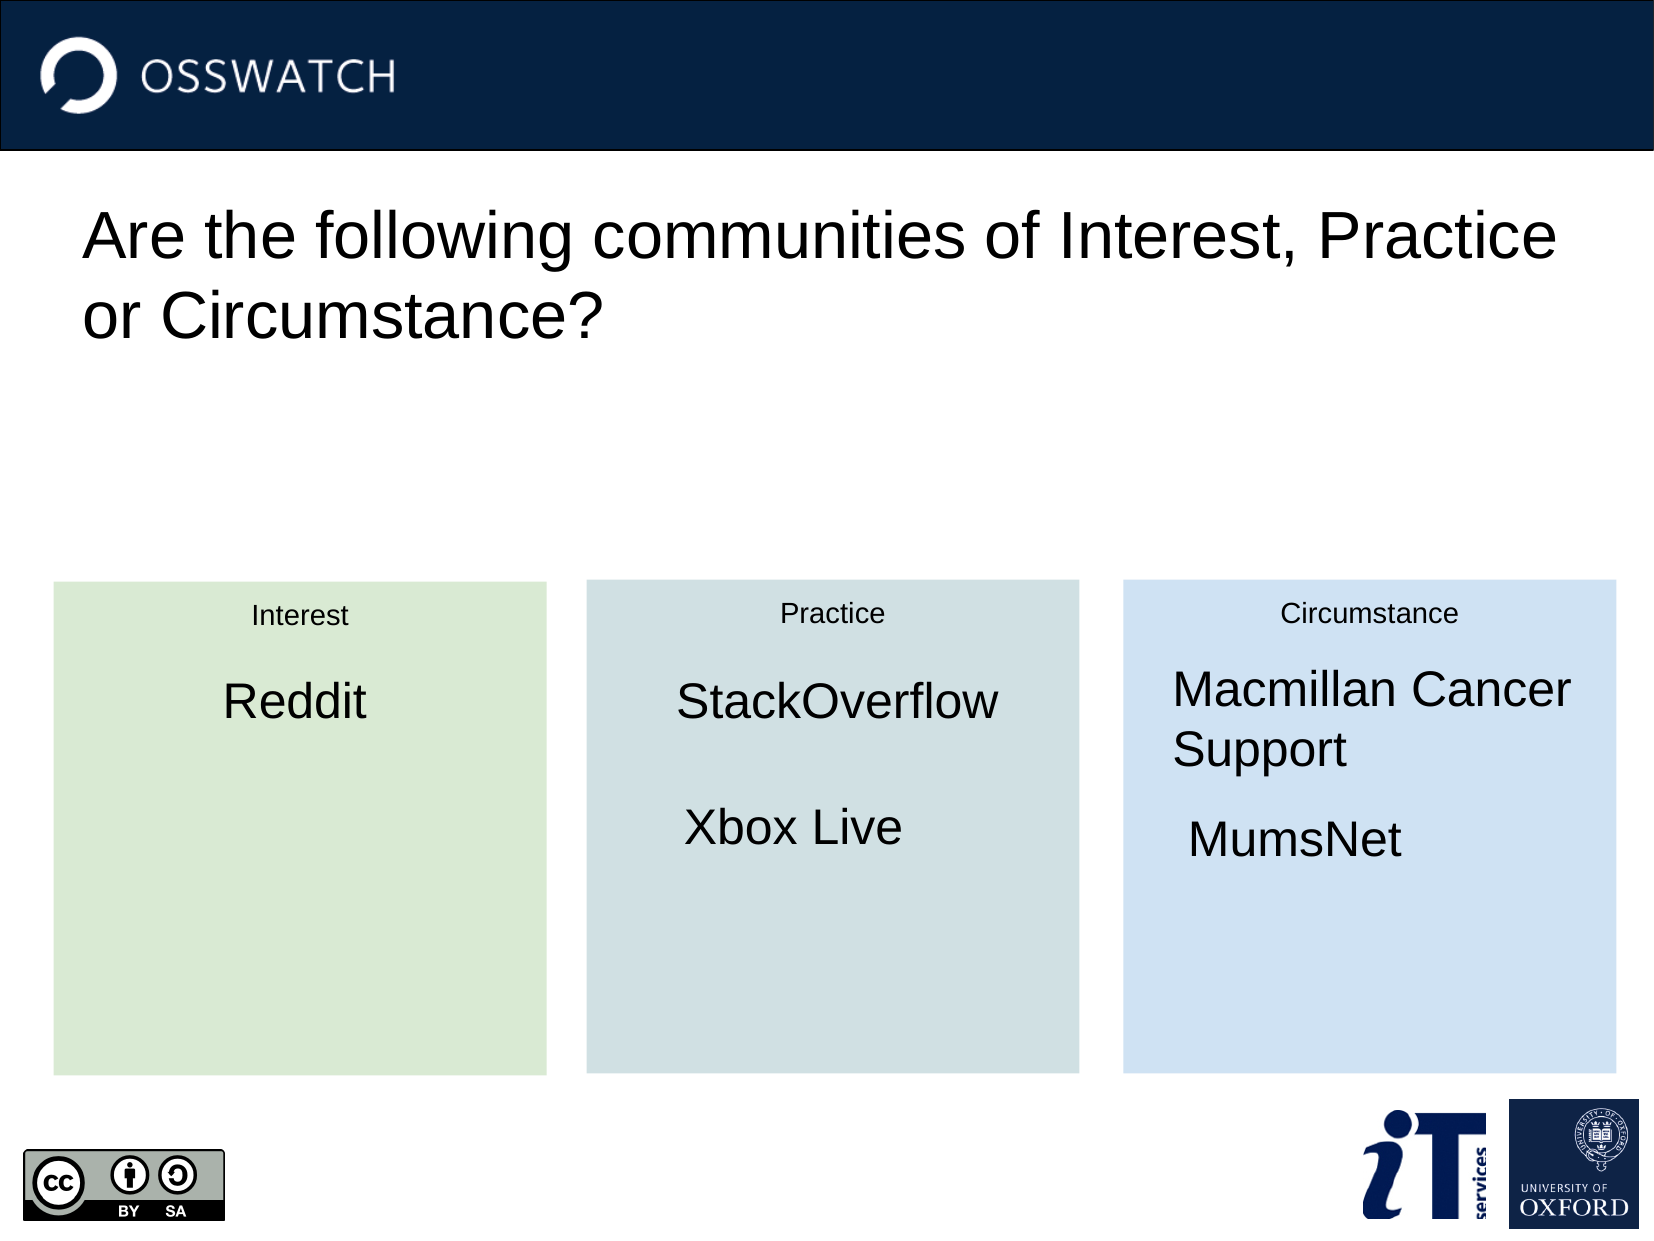

Are the following communities of Interest, Practice or Circumstance?
Practice
Circumstance
Interest
Macmillan Cancer
Support
Reddit
StackOverflow
Xbox Live
MumsNet